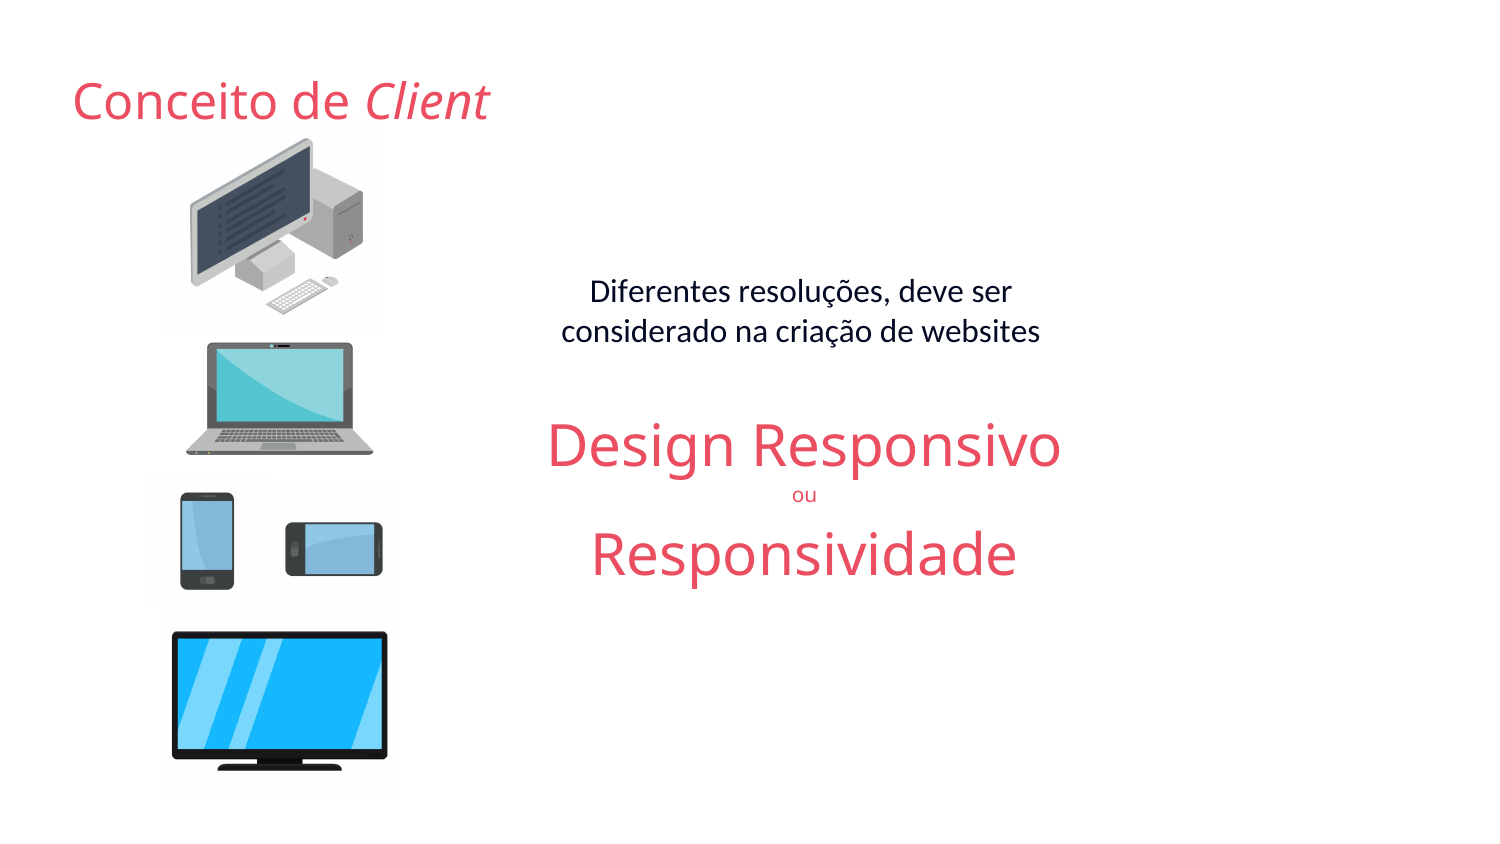

Conceito de Client
Diferentes resoluções, deve ser considerado na criação de websites
Design Responsivo
ou
Responsividade